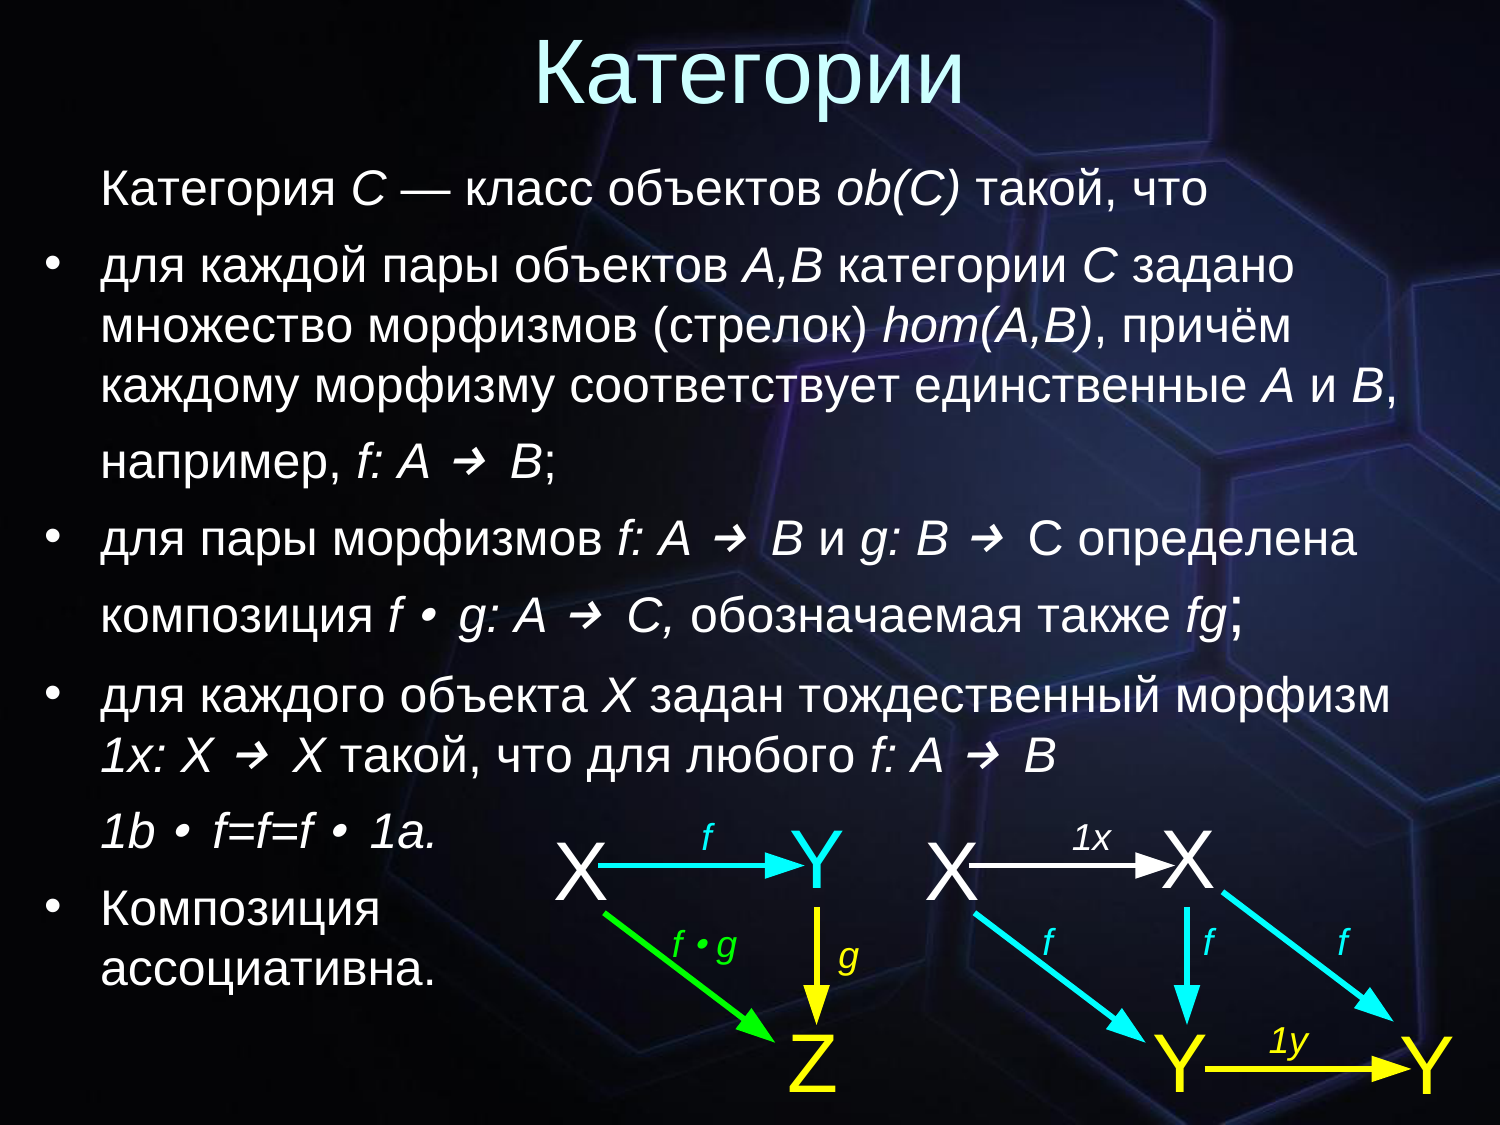

# Категории
Категория С — класс объектов ob(C) такой, что
для каждой пары объектов A,B категории C задано множество морфизмов (стрелок) hom(A,B), причём каждому морфизму соответствует единственные A и B,
например, f: A → B;
для пары морфизмов f: A → B и g: B → C определена композиция f • g: A → C, обозначаемая также fg;
для каждого объекта X задан тождественный морфизм
1x: X → X такой, что для любого f: A → B
1b • f=f=f • 1a.
Композиция
ассоциативна.
Y
f
X
f • g
g
Z
X
1x
X
f
f
f
Y
Y
1y